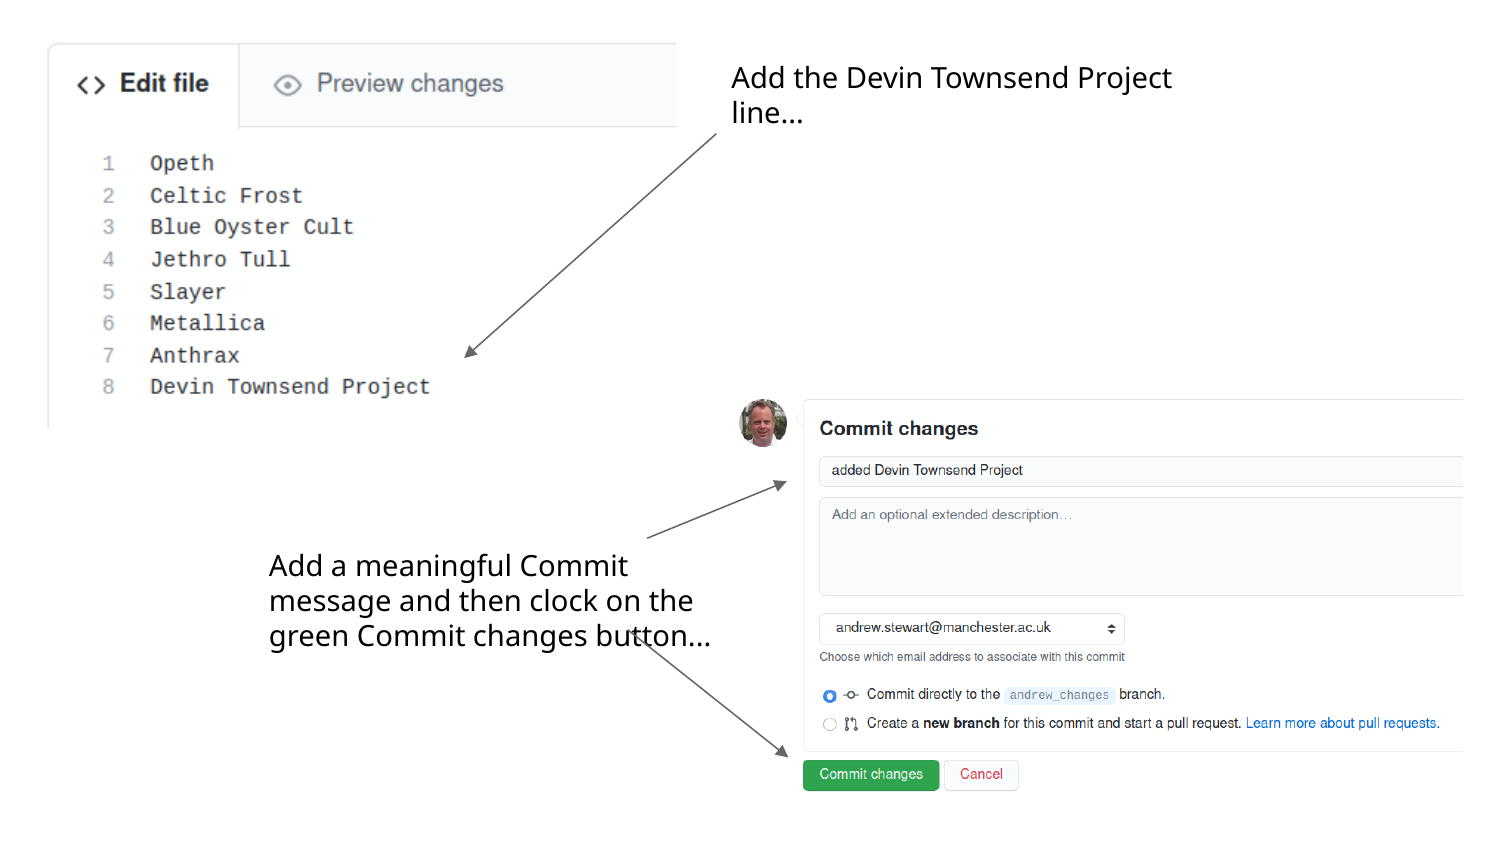

Add the Devin Townsend Project line...
Add a meaningful Commit message and then clock on the green Commit changes button...